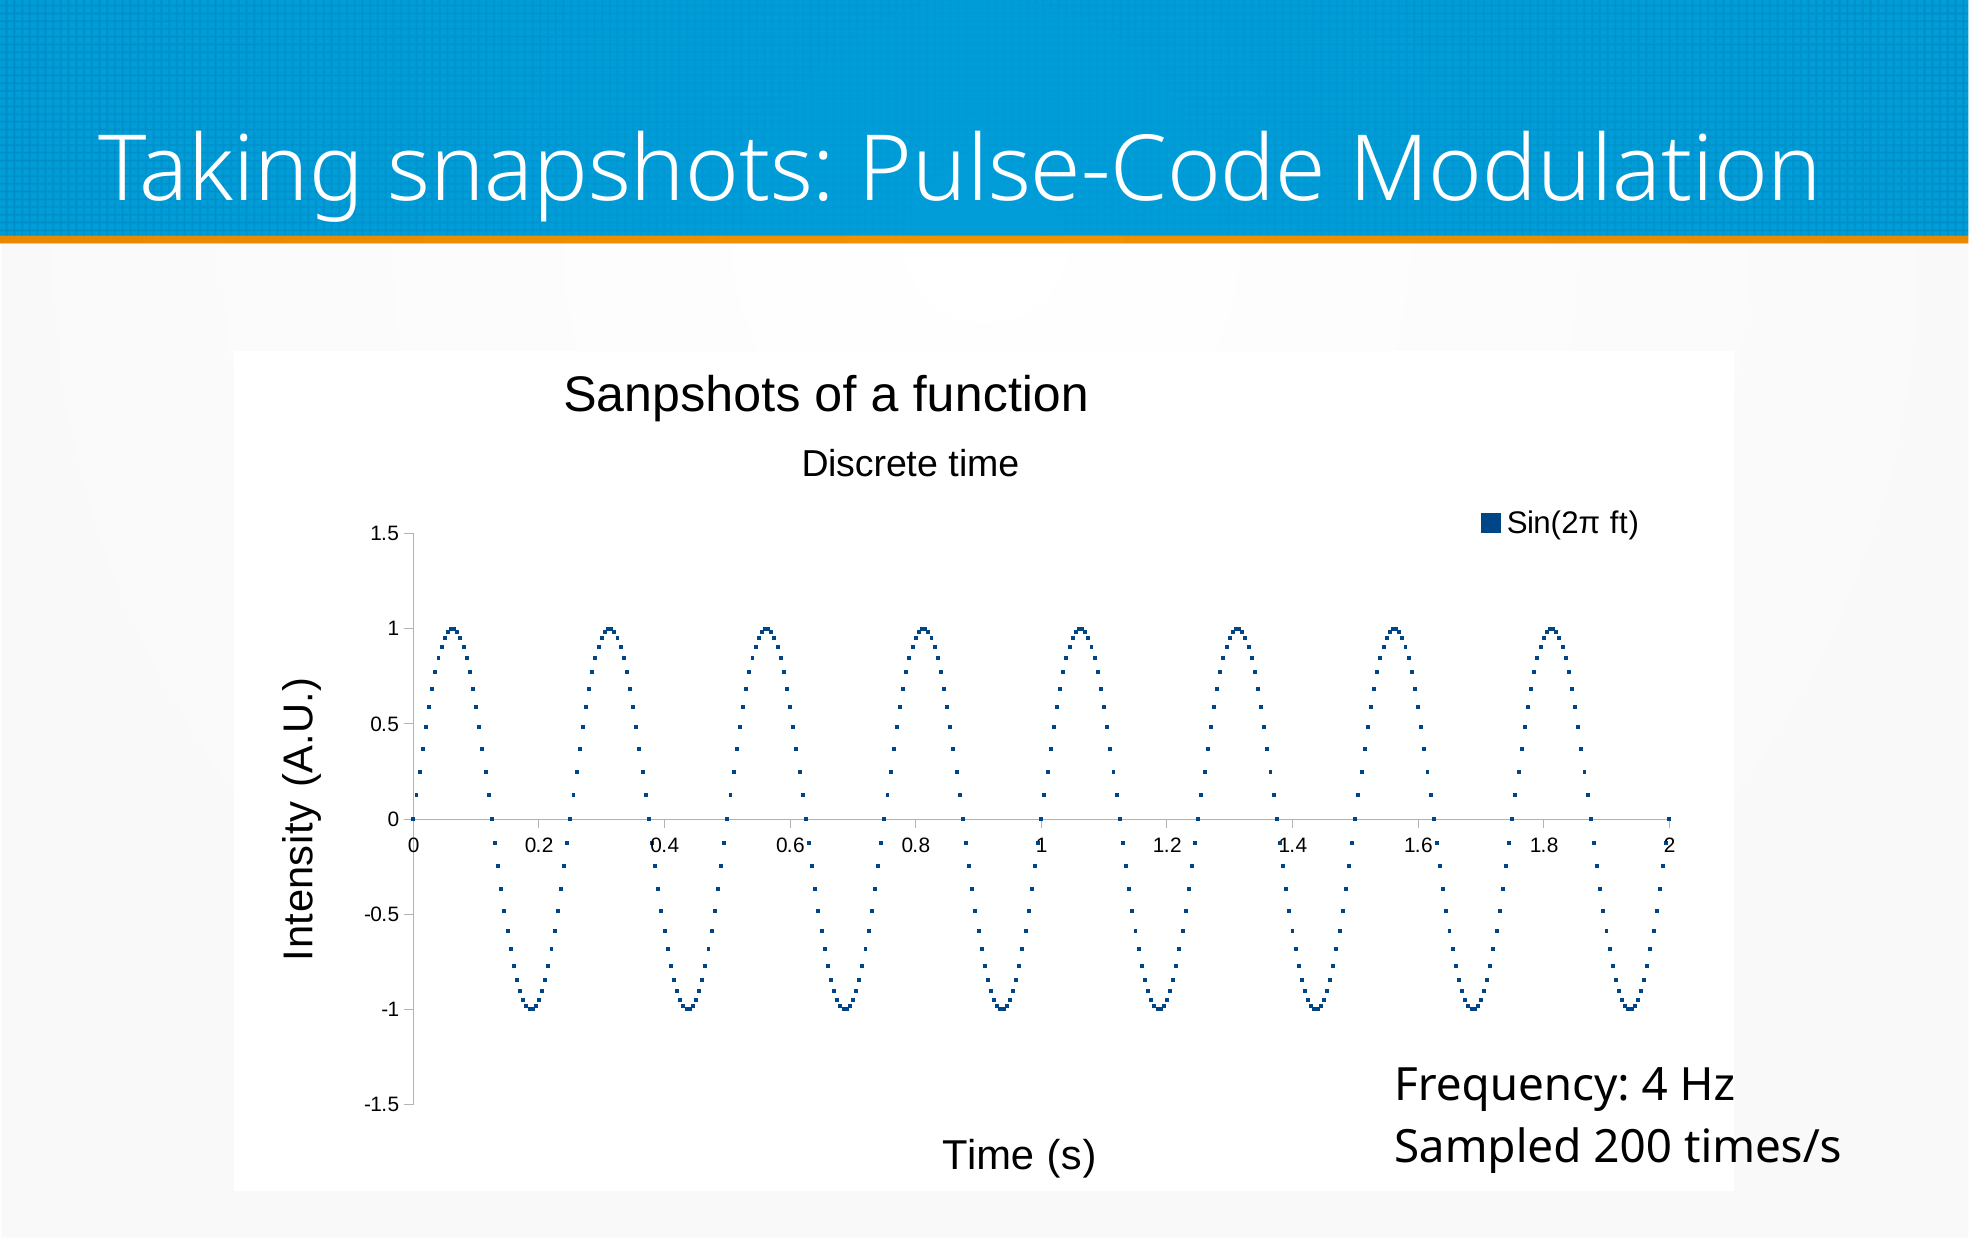

# Taking snapshots: Pulse-Code Modulation
### Chart: Sanpshots of a function
Discrete time
| Category | Sin(2π ft) |
|---|---|Frequency: 4 Hz
Sampled 200 times/s